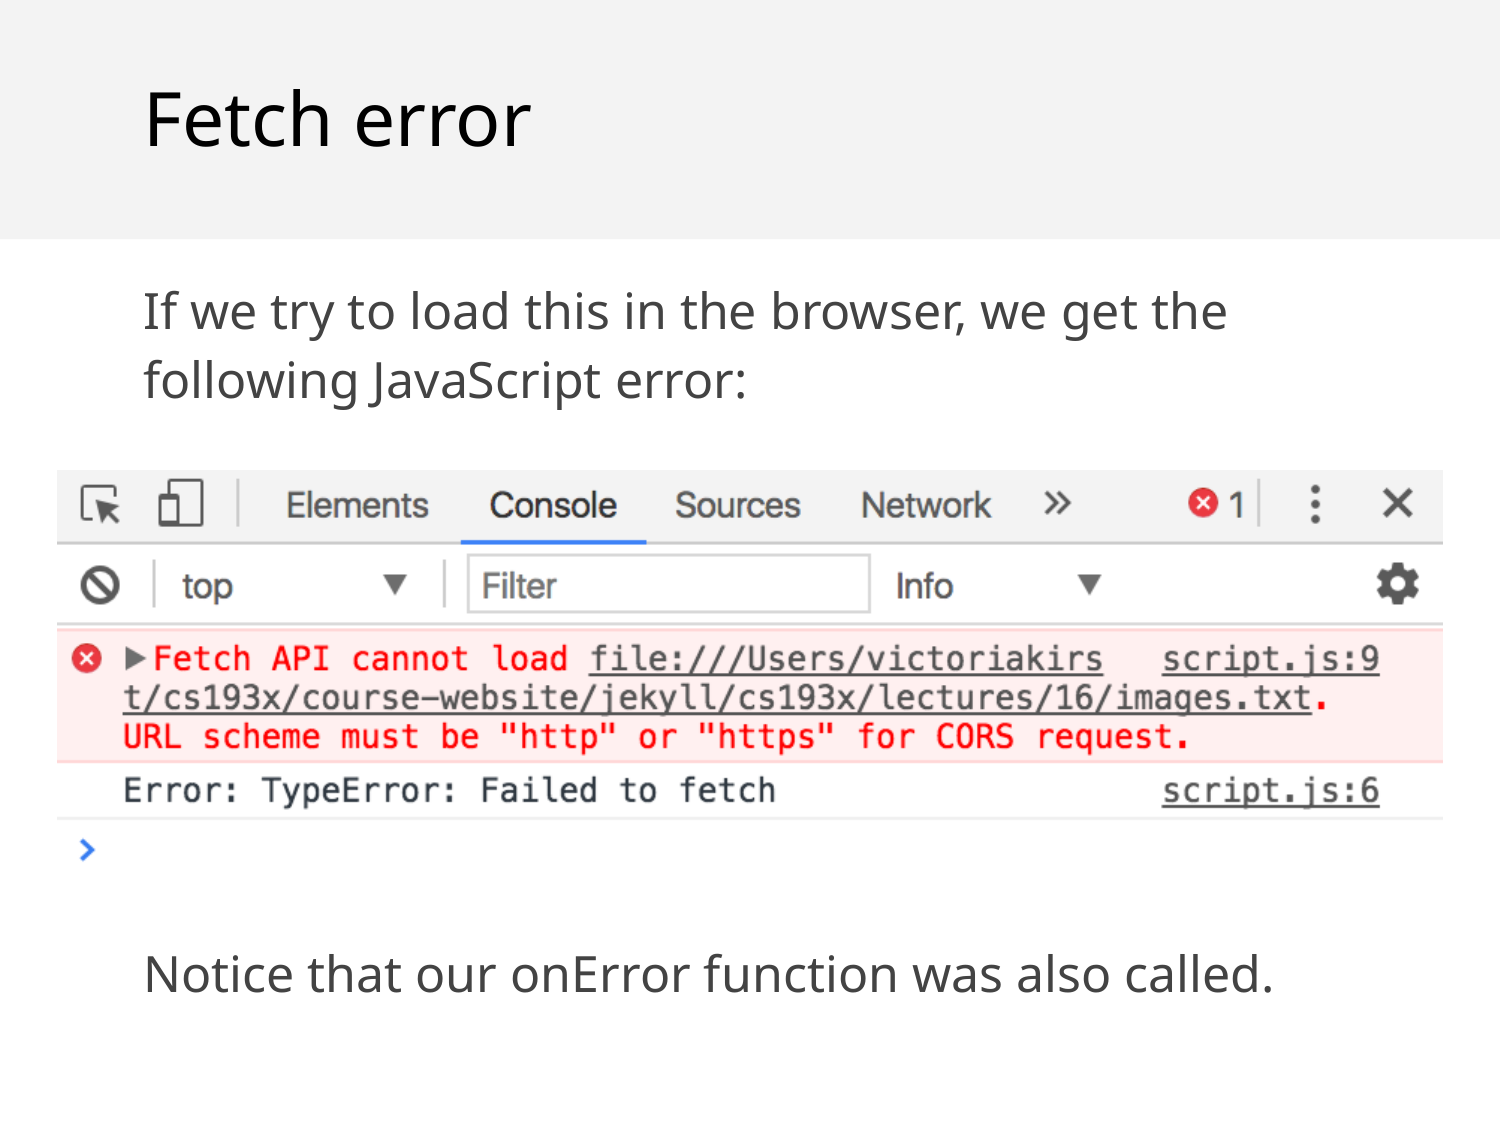

# Fetch error
If we try to load this in the browser, we get the following JavaScript error:
Notice that our onError function was also called.